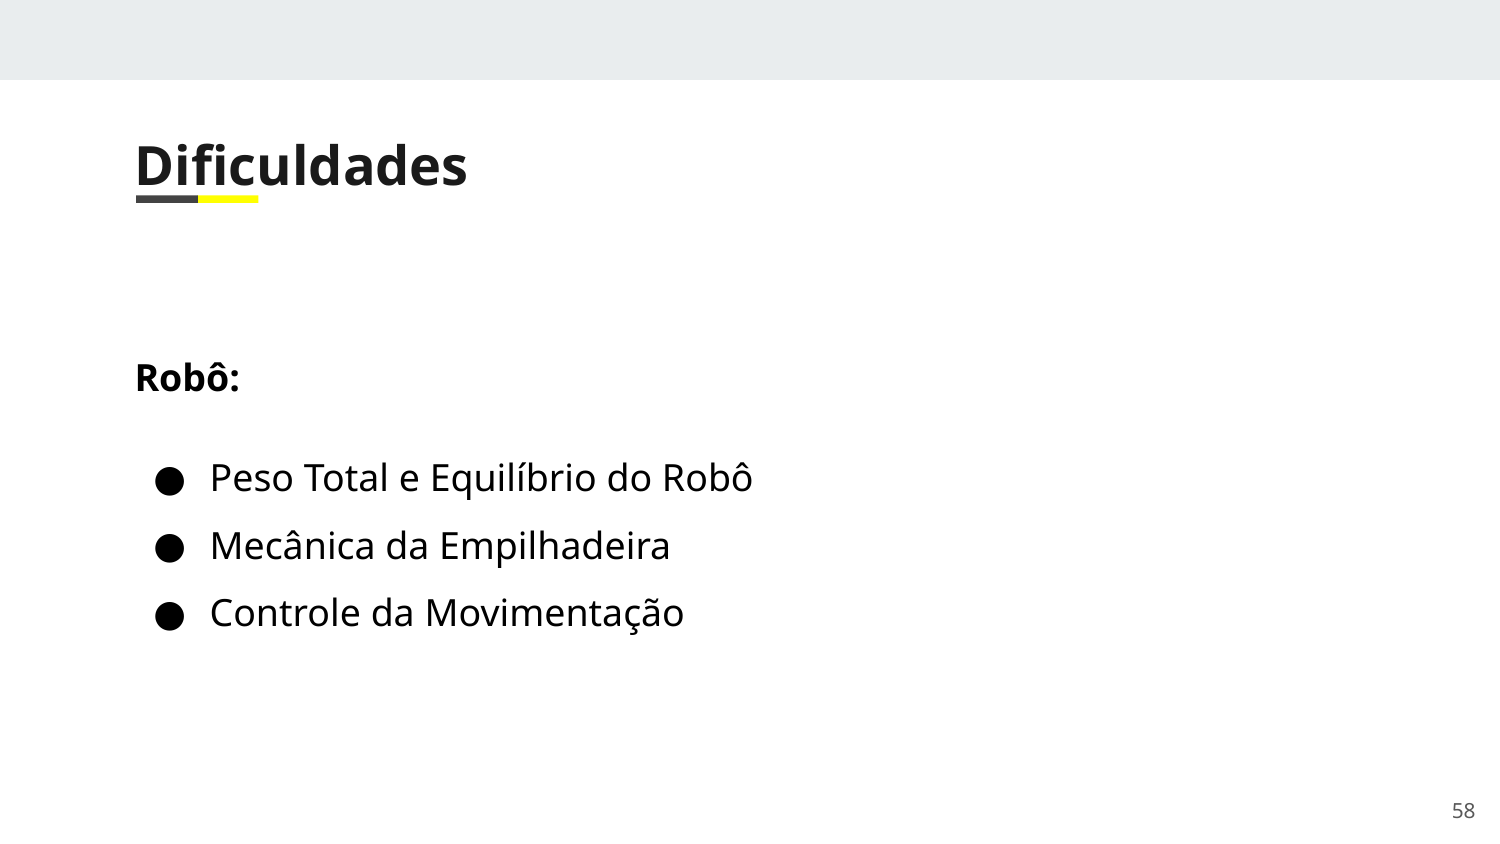

# Dificuldades
Robô:
Peso Total e Equilíbrio do Robô
Mecânica da Empilhadeira
Controle da Movimentação